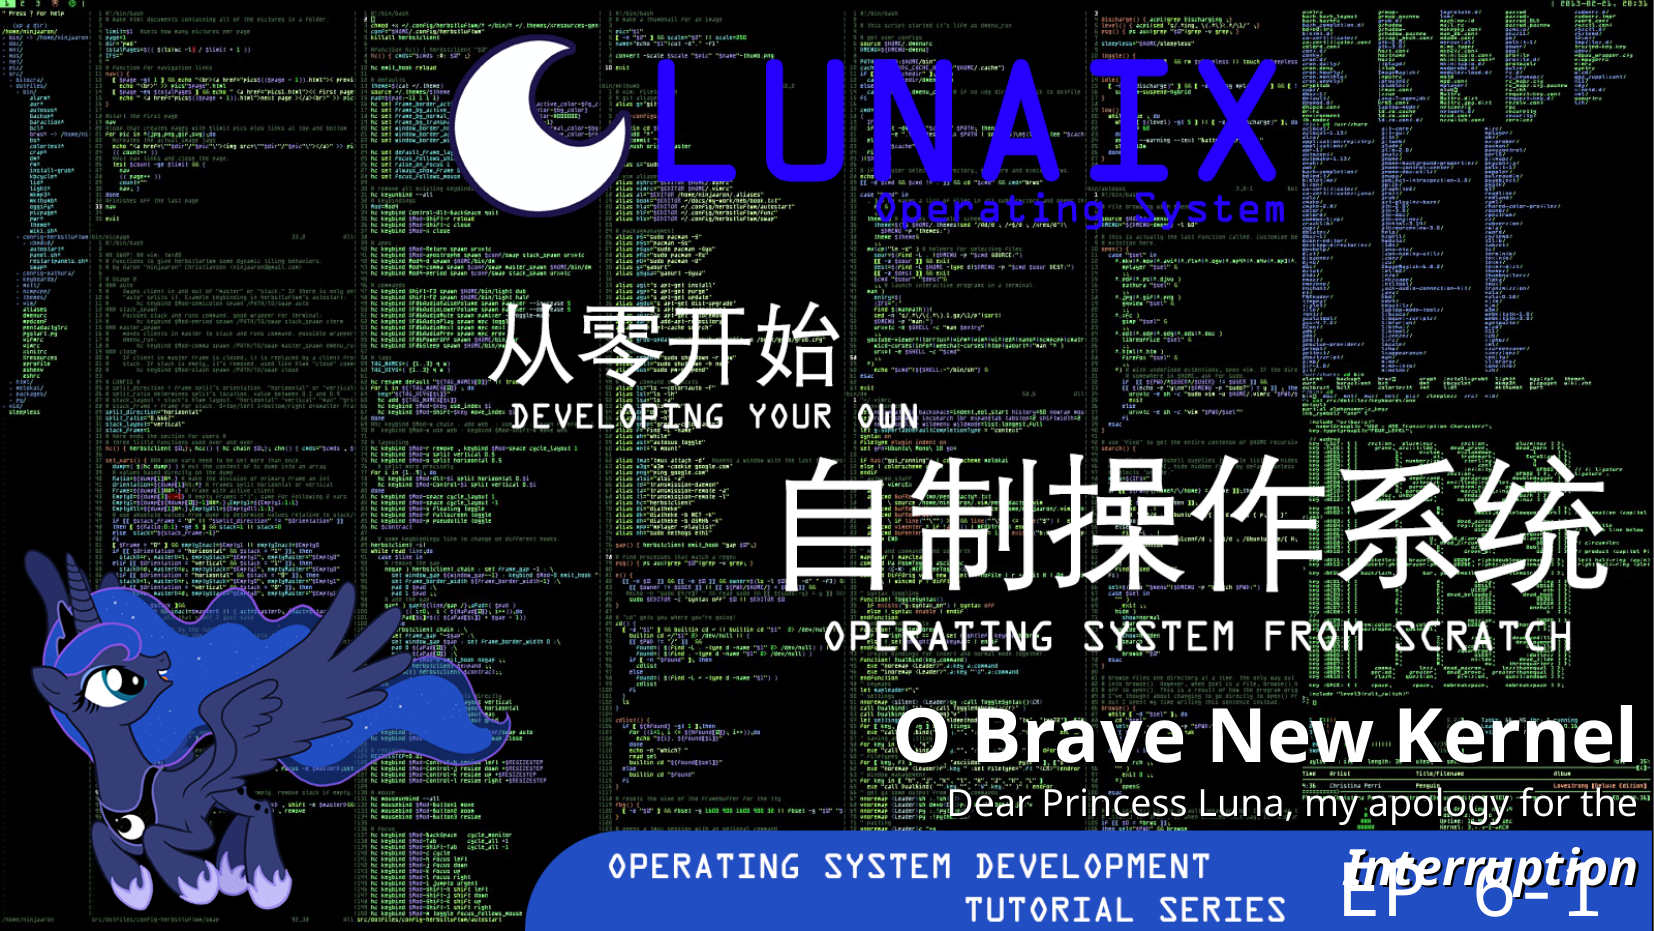

O Brave New Kernel
Dear Princess Luna, my apology for the Interruption
EP 6
-1